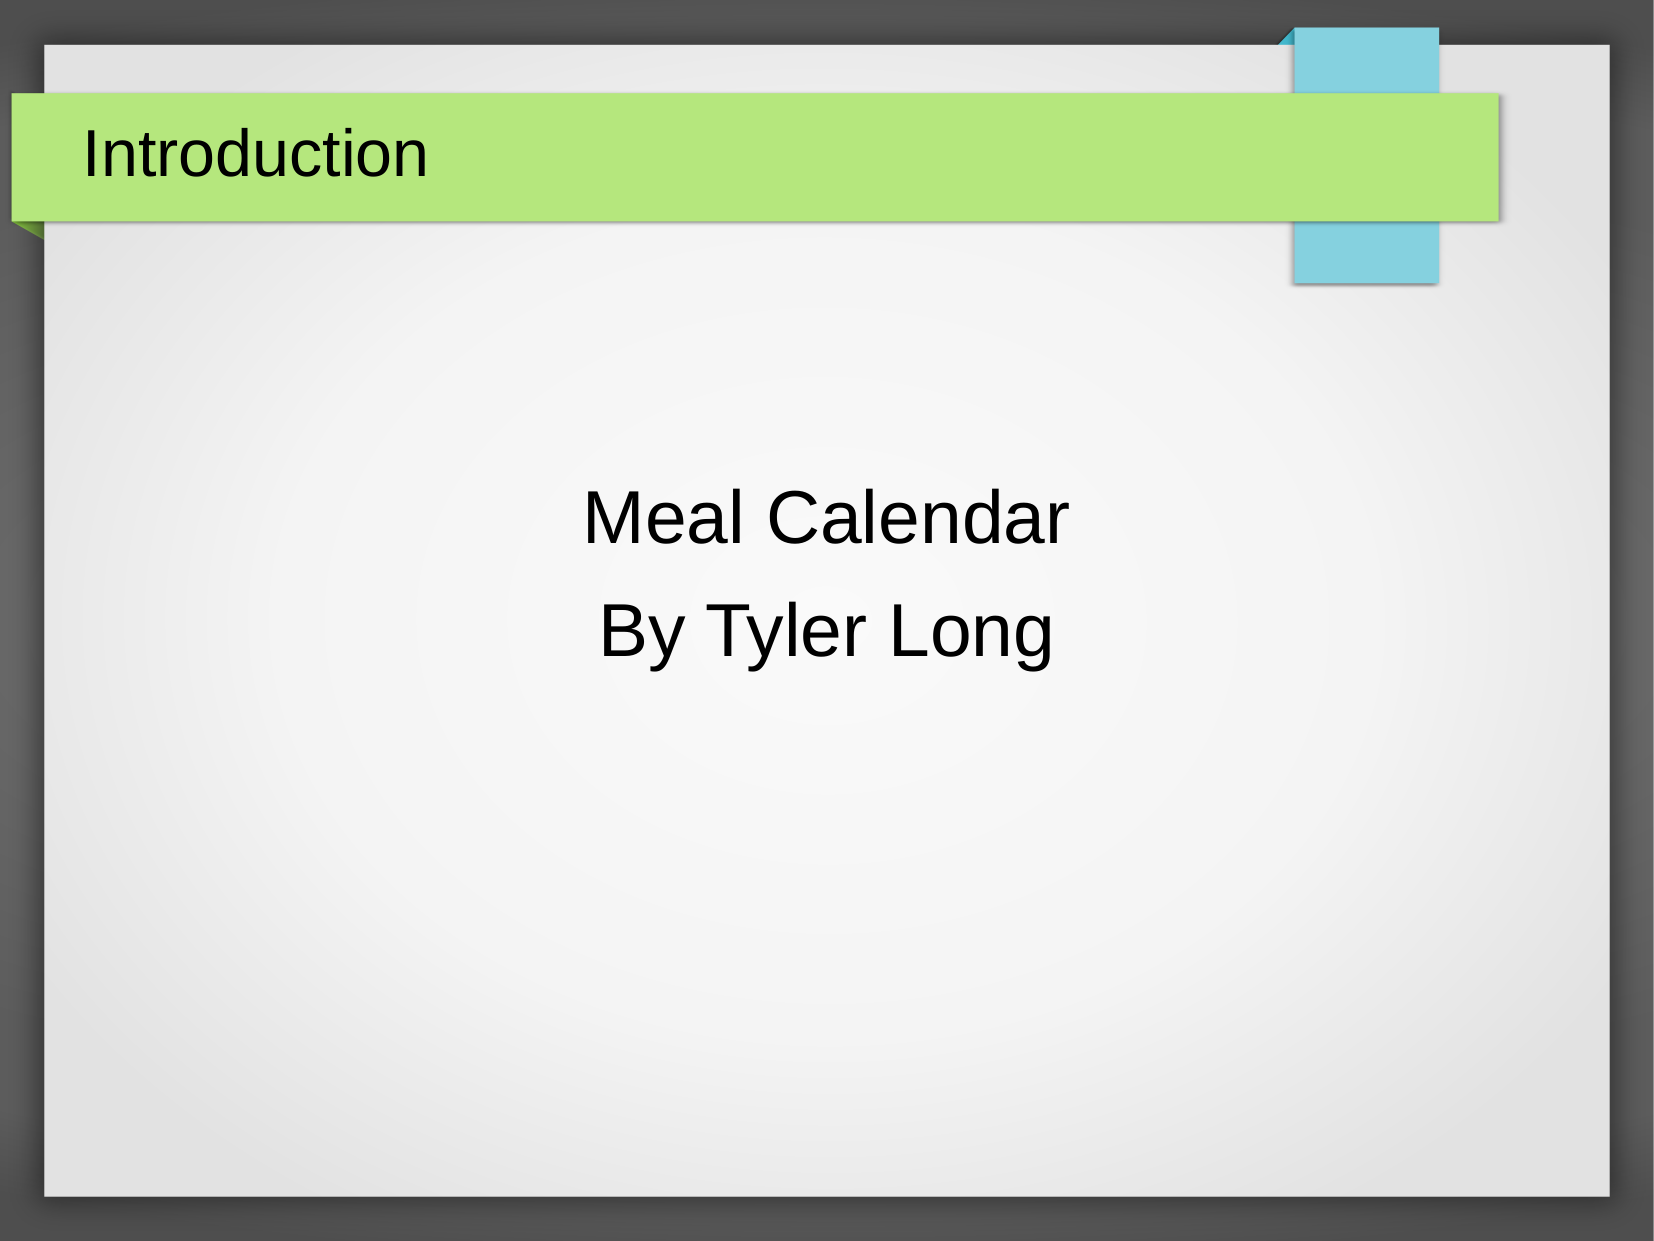

# Introduction
Meal Calendar
By Tyler Long